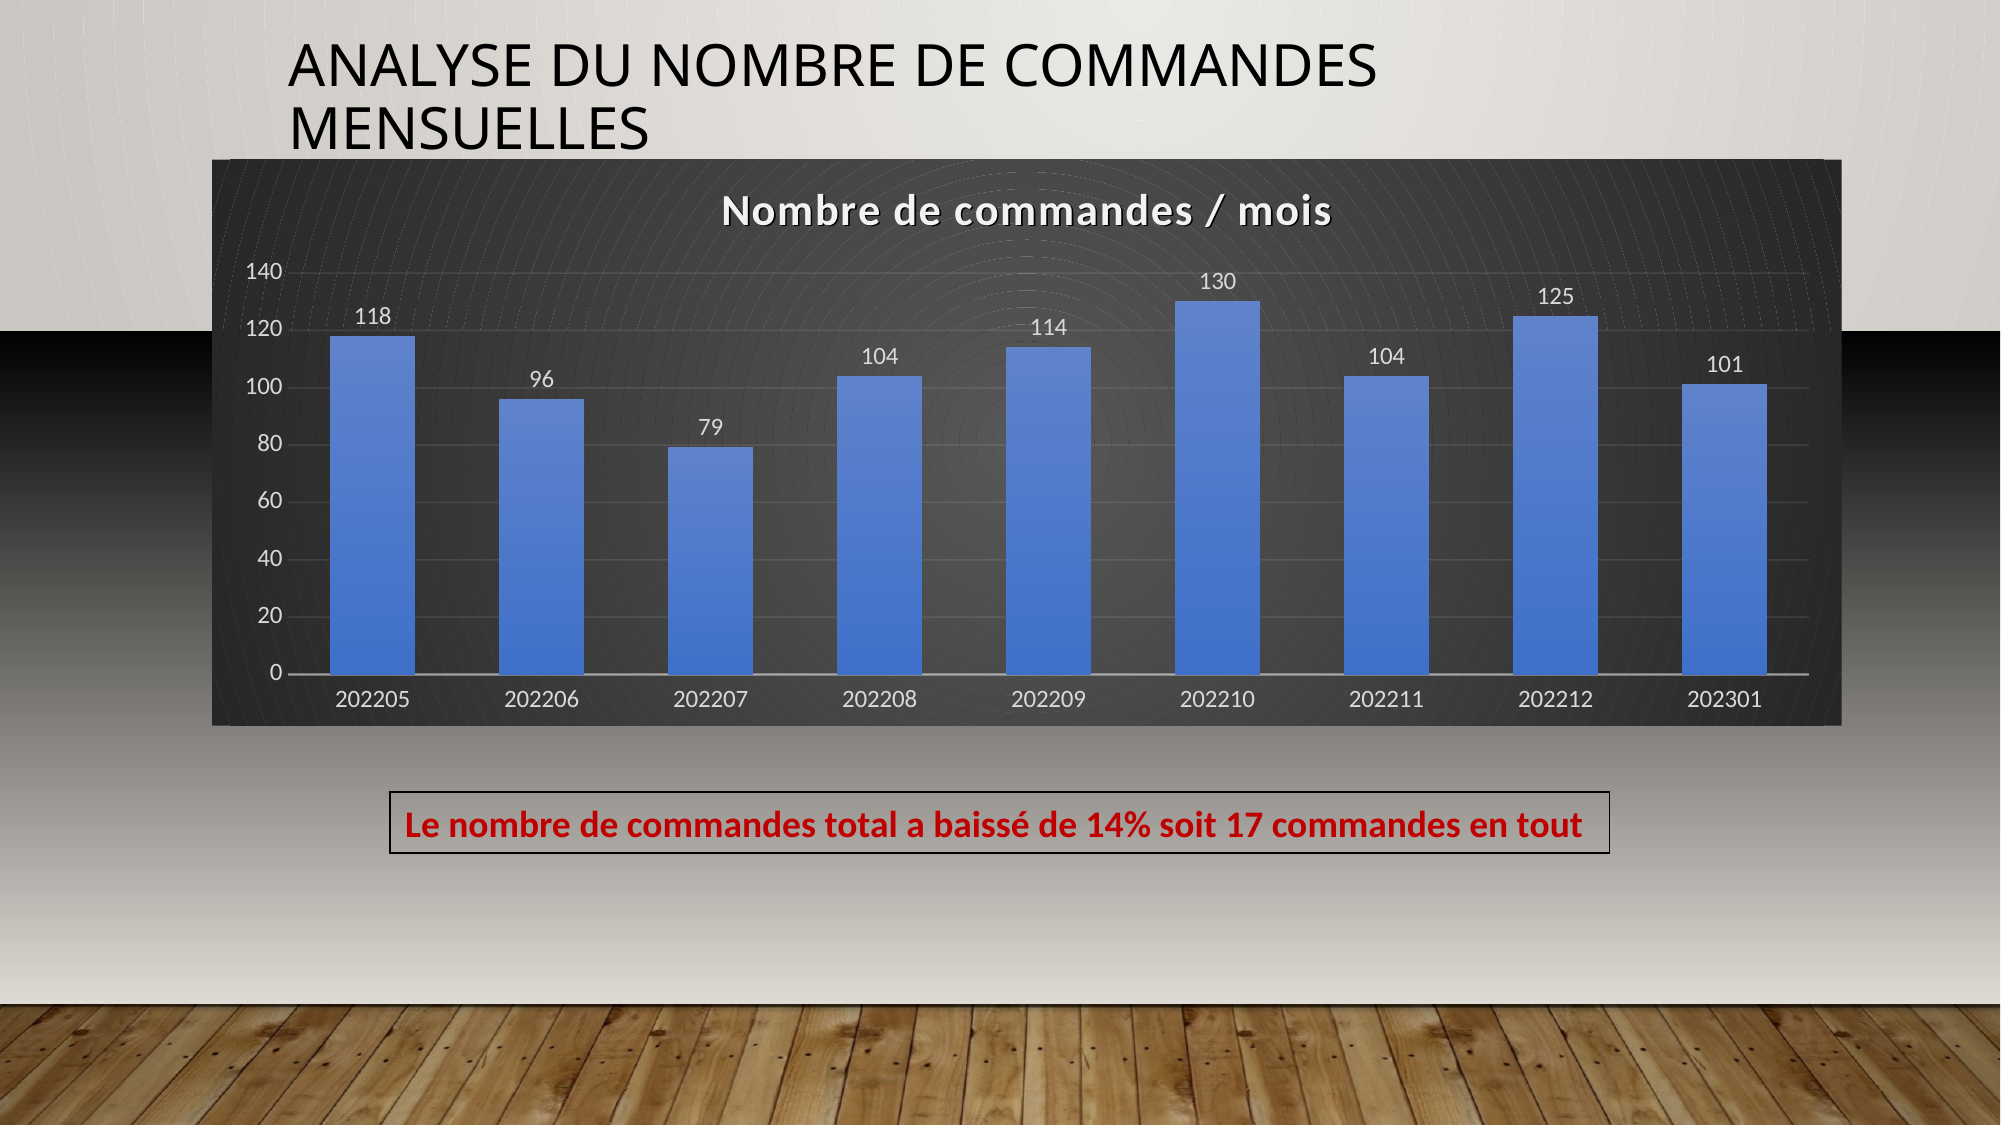

# Analyse du nombre de commandes mensuelles
### Chart: Nombre de commandes / mois
| Category | Total |
|---|---|
| 202205 | 118.0 |
| 202206 | 96.0 |
| 202207 | 79.0 |
| 202208 | 104.0 |
| 202209 | 114.0 |
| 202210 | 130.0 |
| 202211 | 104.0 |
| 202212 | 125.0 |
| 202301 | 101.0 |Le nombre de commandes total a baissé de 14% soit 17 commandes en tout